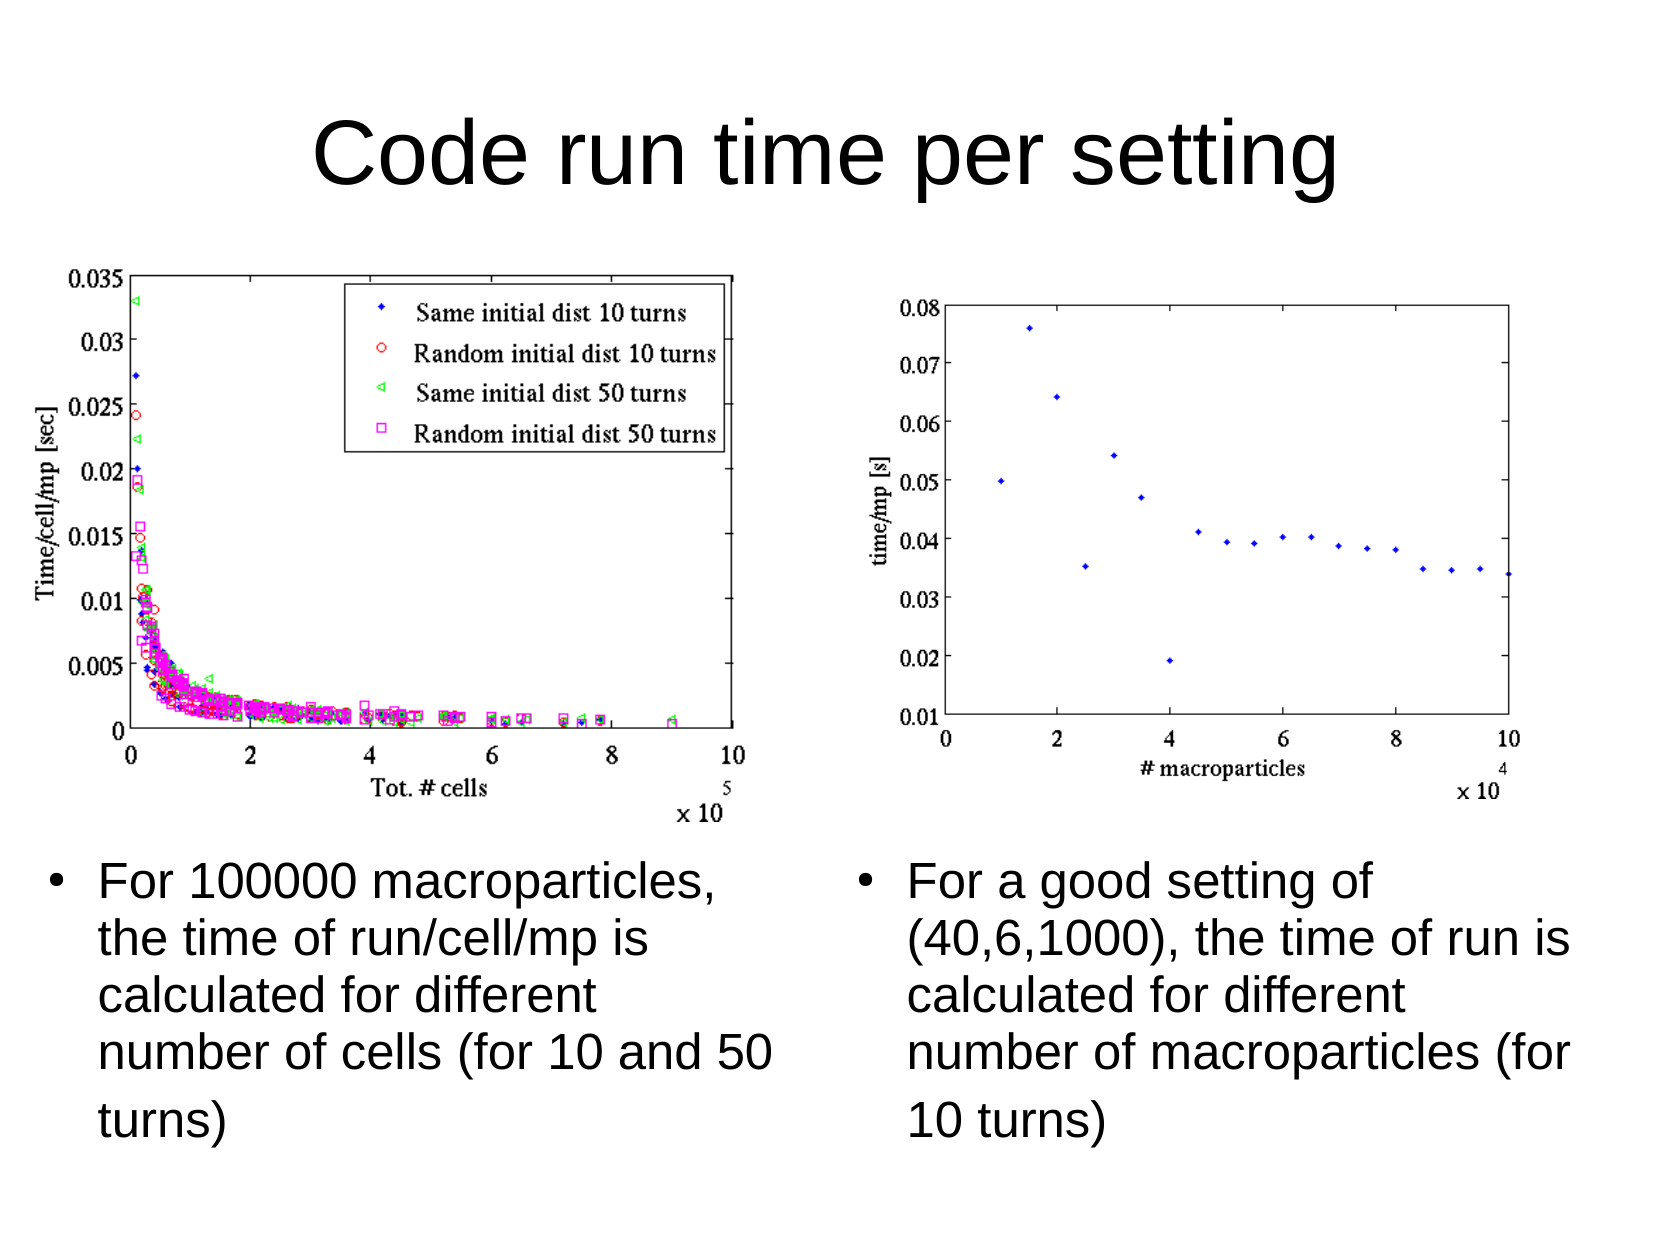

# Code run time per setting
For 100000 macroparticles, the time of run/cell/mp is calculated for different number of cells (for 10 and 50 turns)
For a good setting of (40,6,1000), the time of run is calculated for different number of macroparticles (for 10 turns)